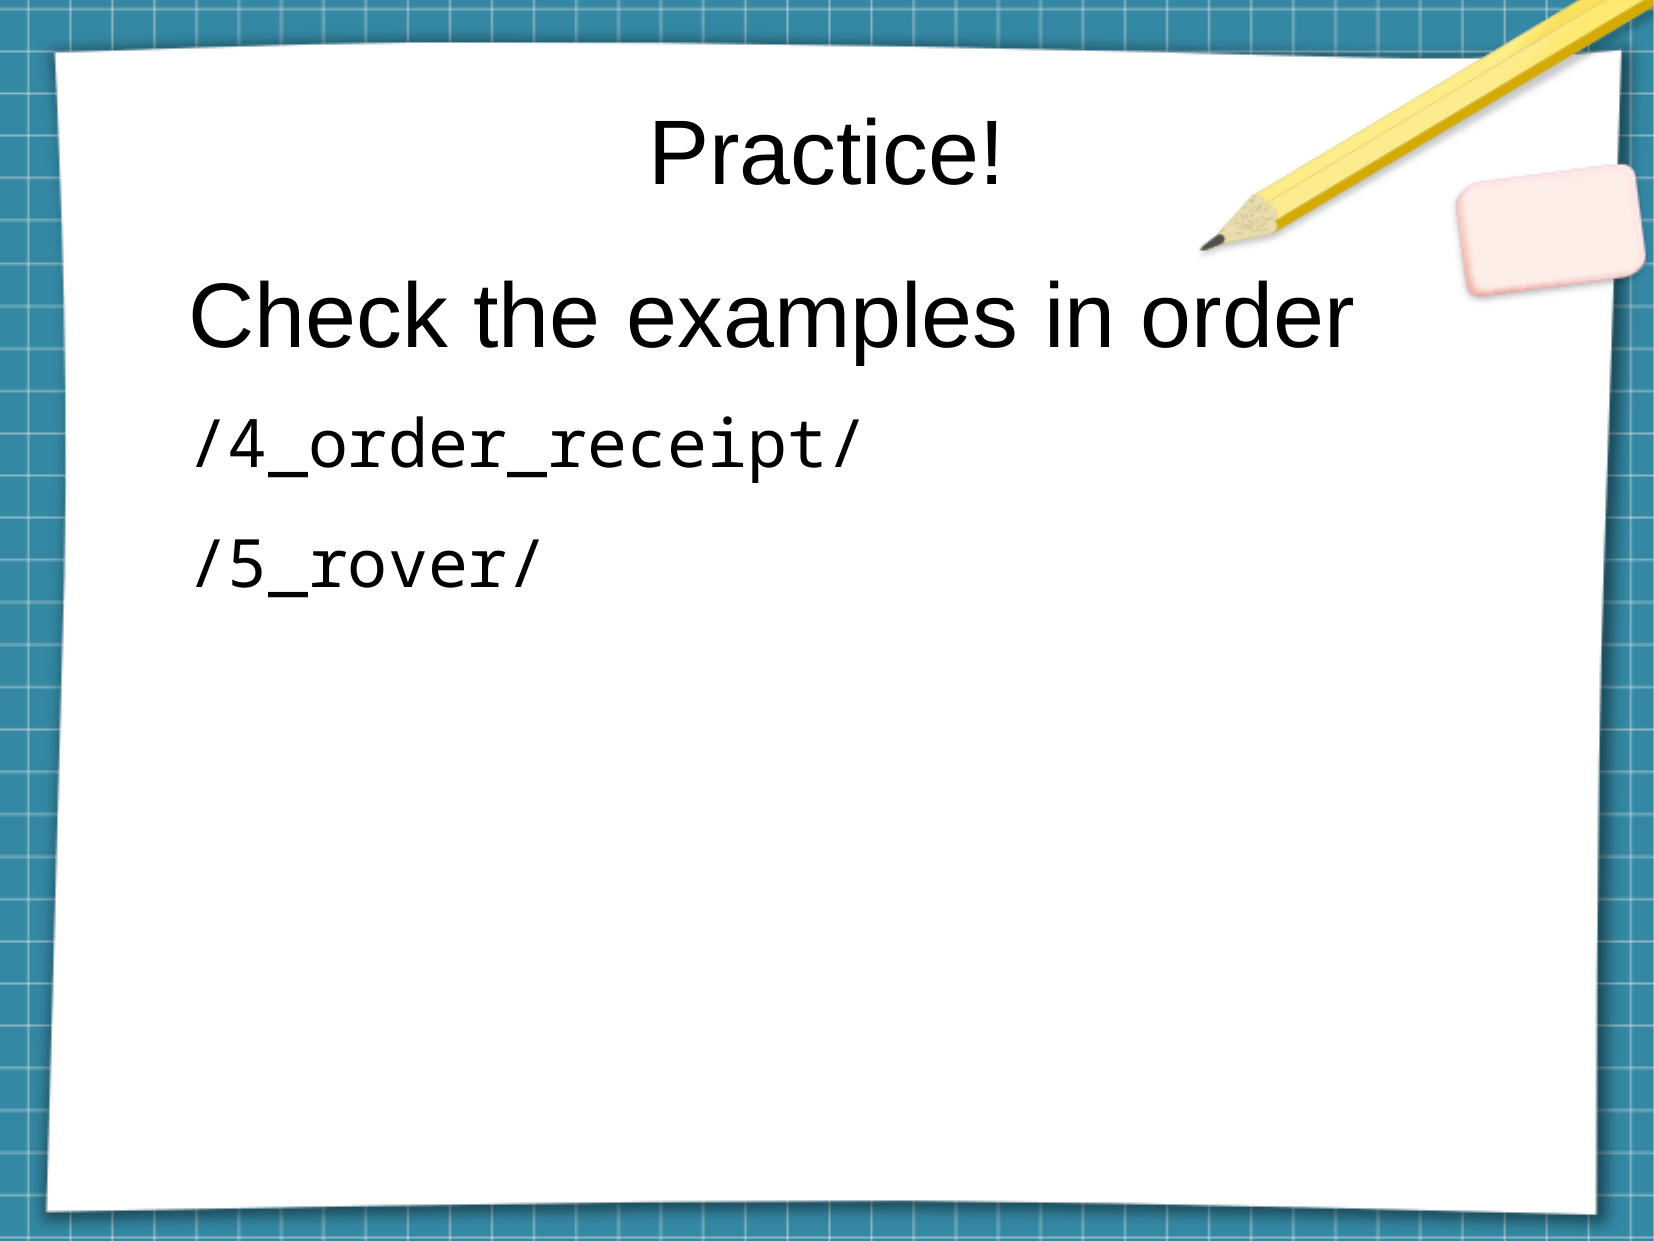

# Practice!
Check the examples in order
/4_order_receipt/
/5_rover/